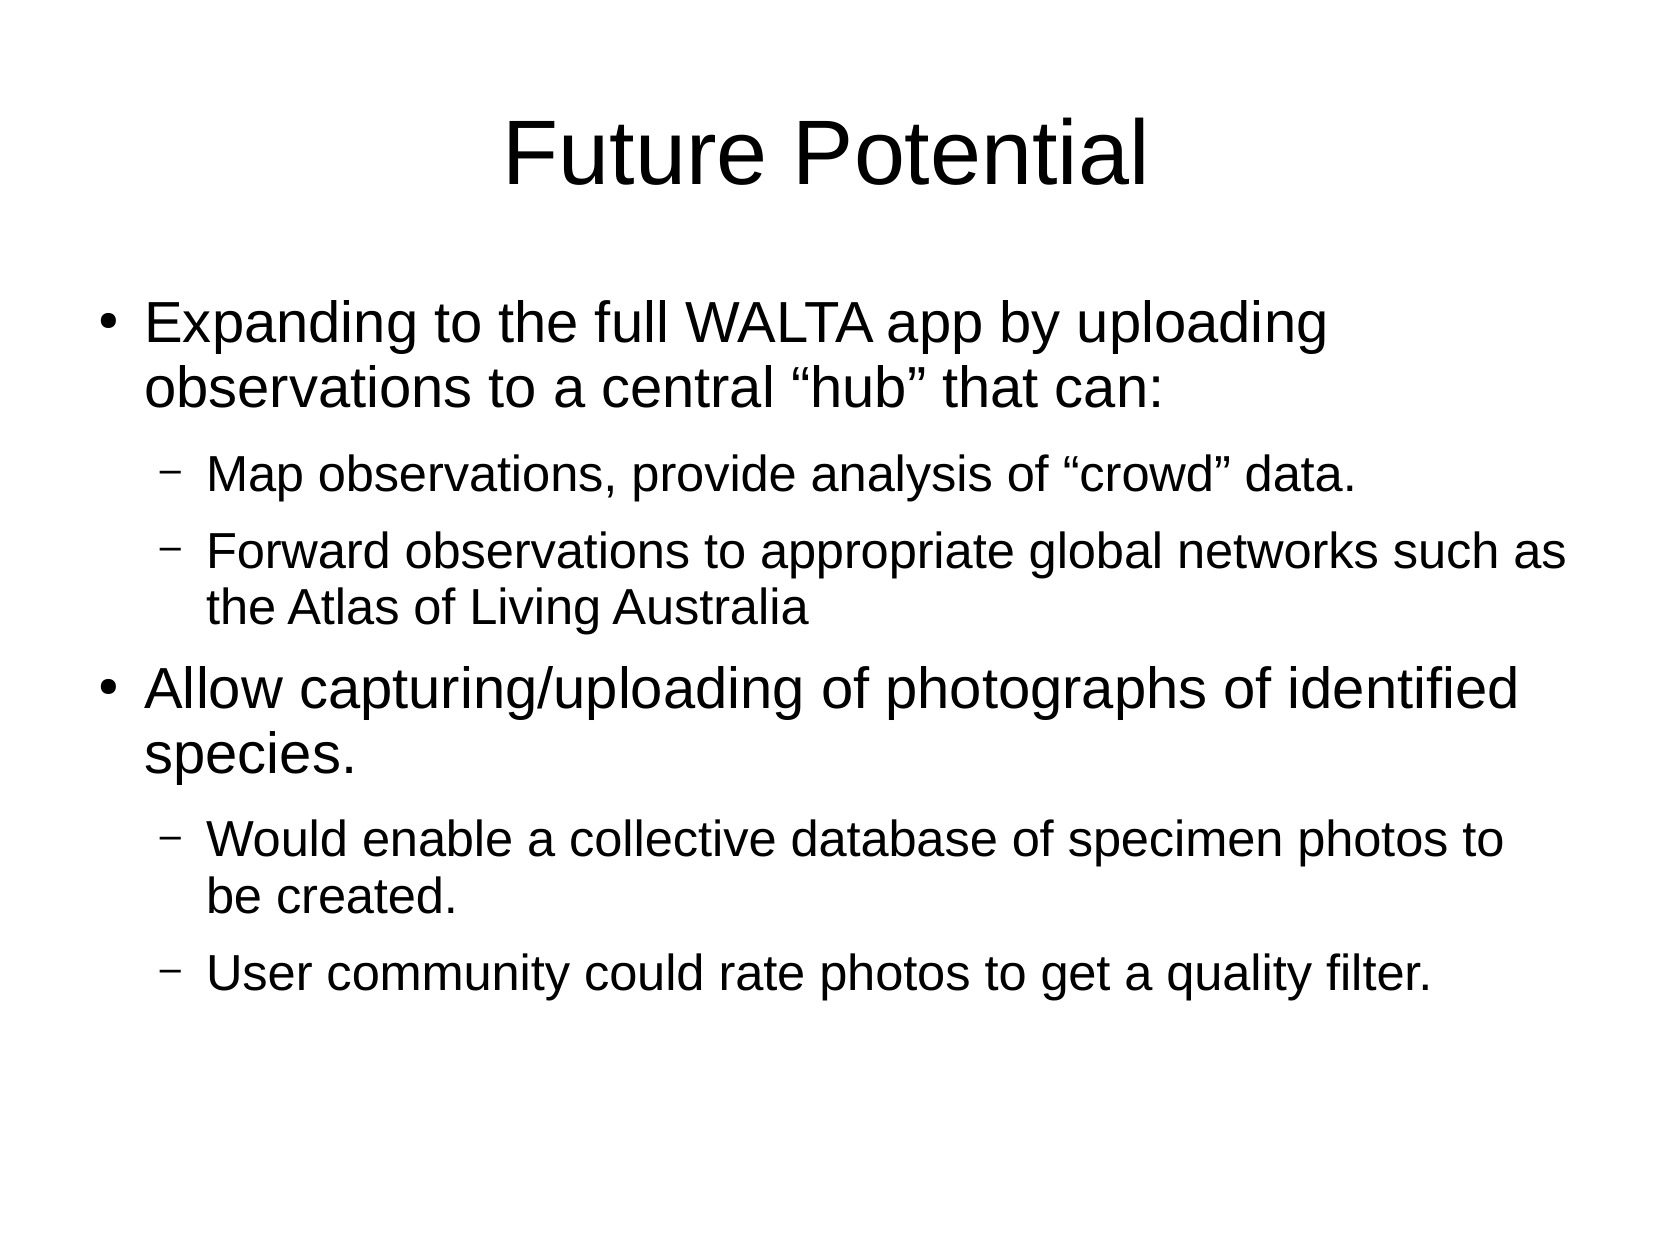

# Future Potential
Expanding to the full WALTA app by uploading observations to a central “hub” that can:
Map observations, provide analysis of “crowd” data.
Forward observations to appropriate global networks such as the Atlas of Living Australia
Allow capturing/uploading of photographs of identified species.
Would enable a collective database of specimen photos to be created.
User community could rate photos to get a quality filter.